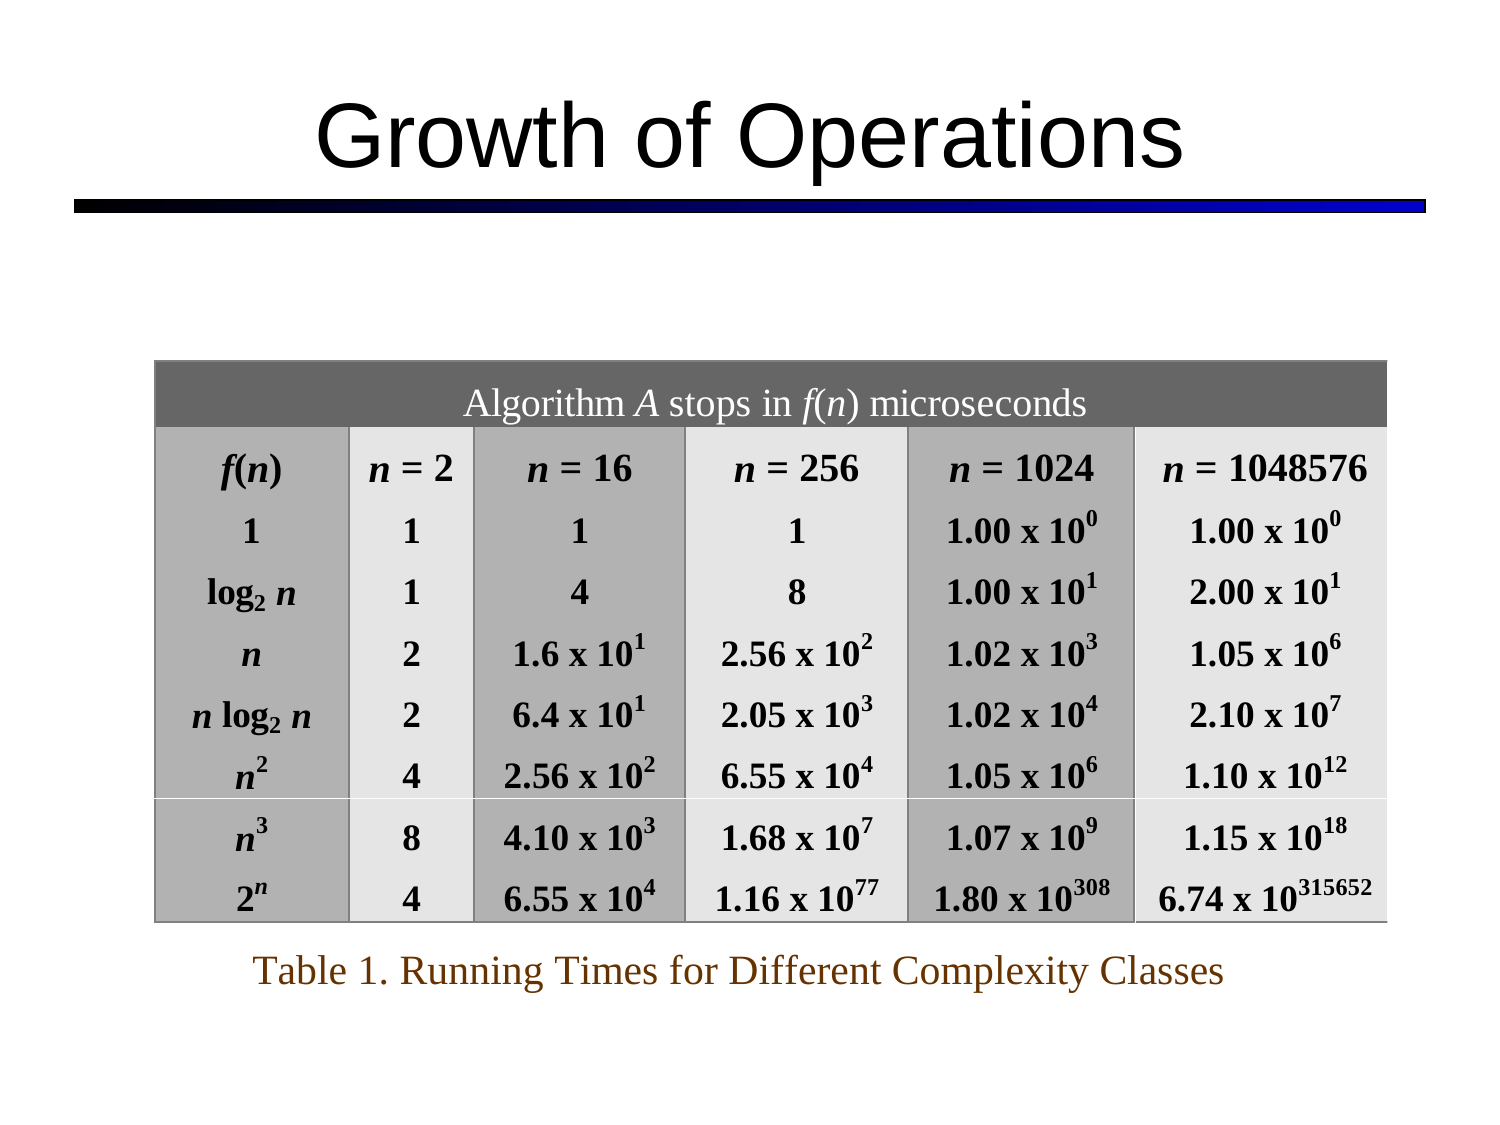

Growth of Operations
Table 1. Running Times for Different Complexity Classes